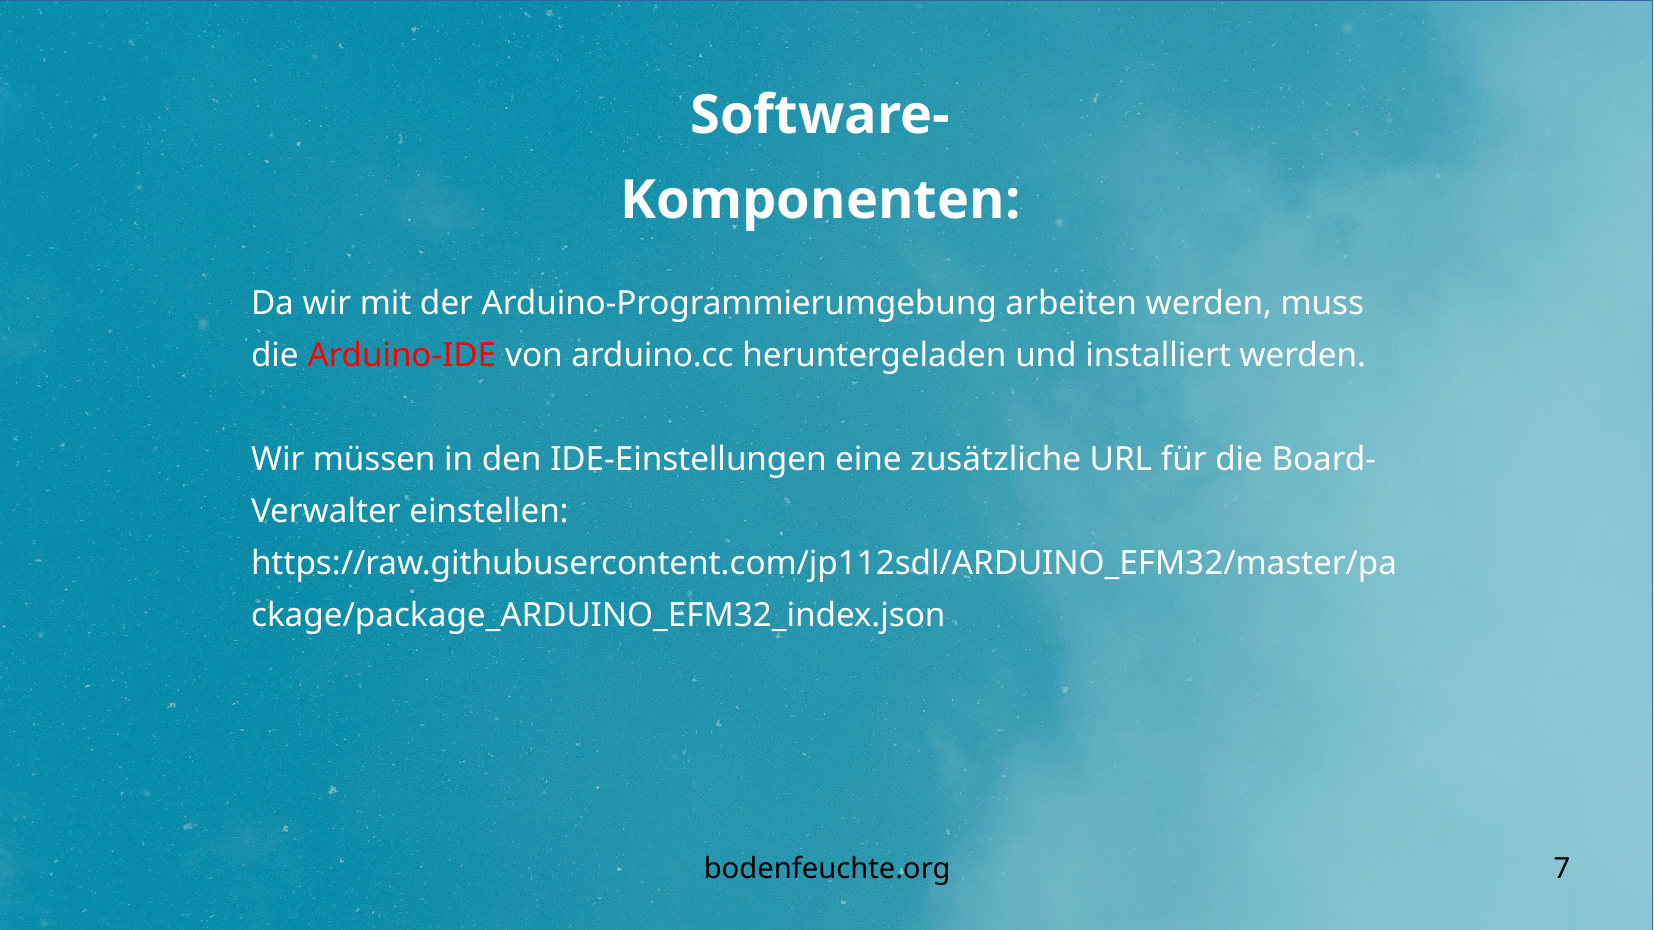

# Software-Komponenten:
Da wir mit der Arduino-Programmierumgebung arbeiten werden, muss die Arduino-IDE von arduino.cc heruntergeladen und installiert werden.
Wir müssen in den IDE-Einstellungen eine zusätzliche URL für die Board-Verwalter einstellen: https://raw.githubusercontent.com/jp112sdl/ARDUINO_EFM32/master/package/package_ARDUINO_EFM32_index.json
bodenfeuchte.org
7